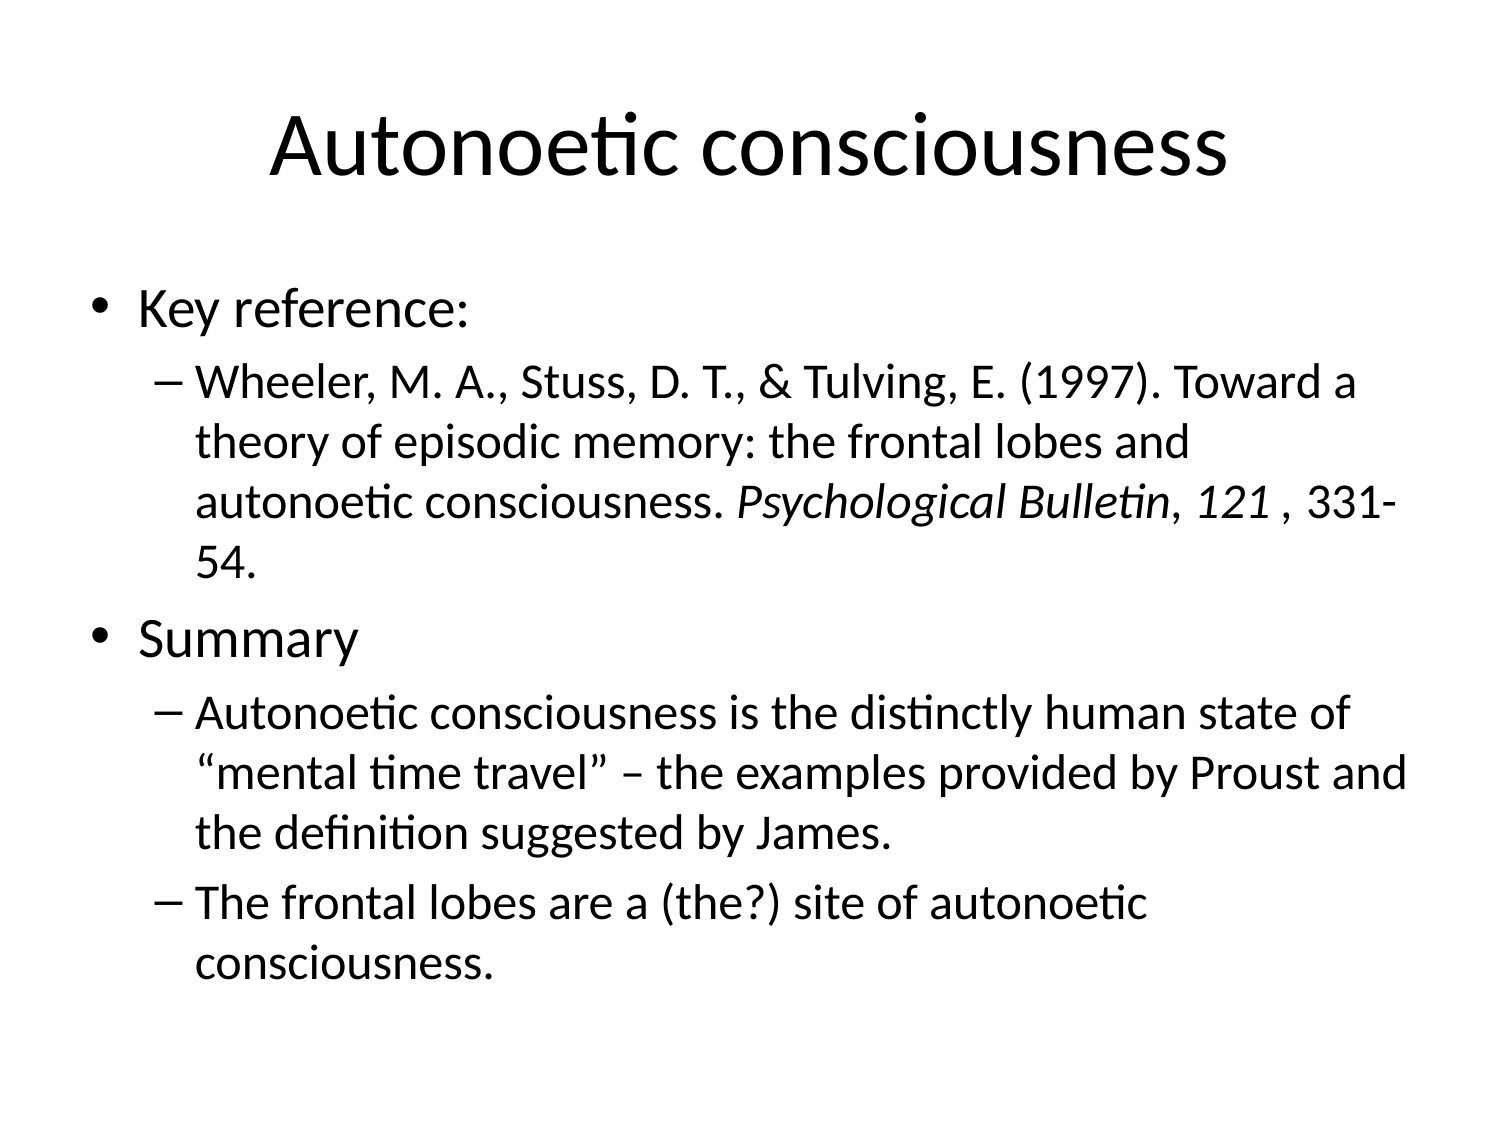

# Autonoetic consciousness
Key reference:
Wheeler, M. A., Stuss, D. T., & Tulving, E. (1997). Toward a theory of episodic memory: the frontal lobes and autonoetic consciousness. Psychological Bulletin, 121 , 331-54.
Summary
Autonoetic consciousness is the distinctly human state of “mental time travel” – the examples provided by Proust and the definition suggested by James.
The frontal lobes are a (the?) site of autonoetic consciousness.